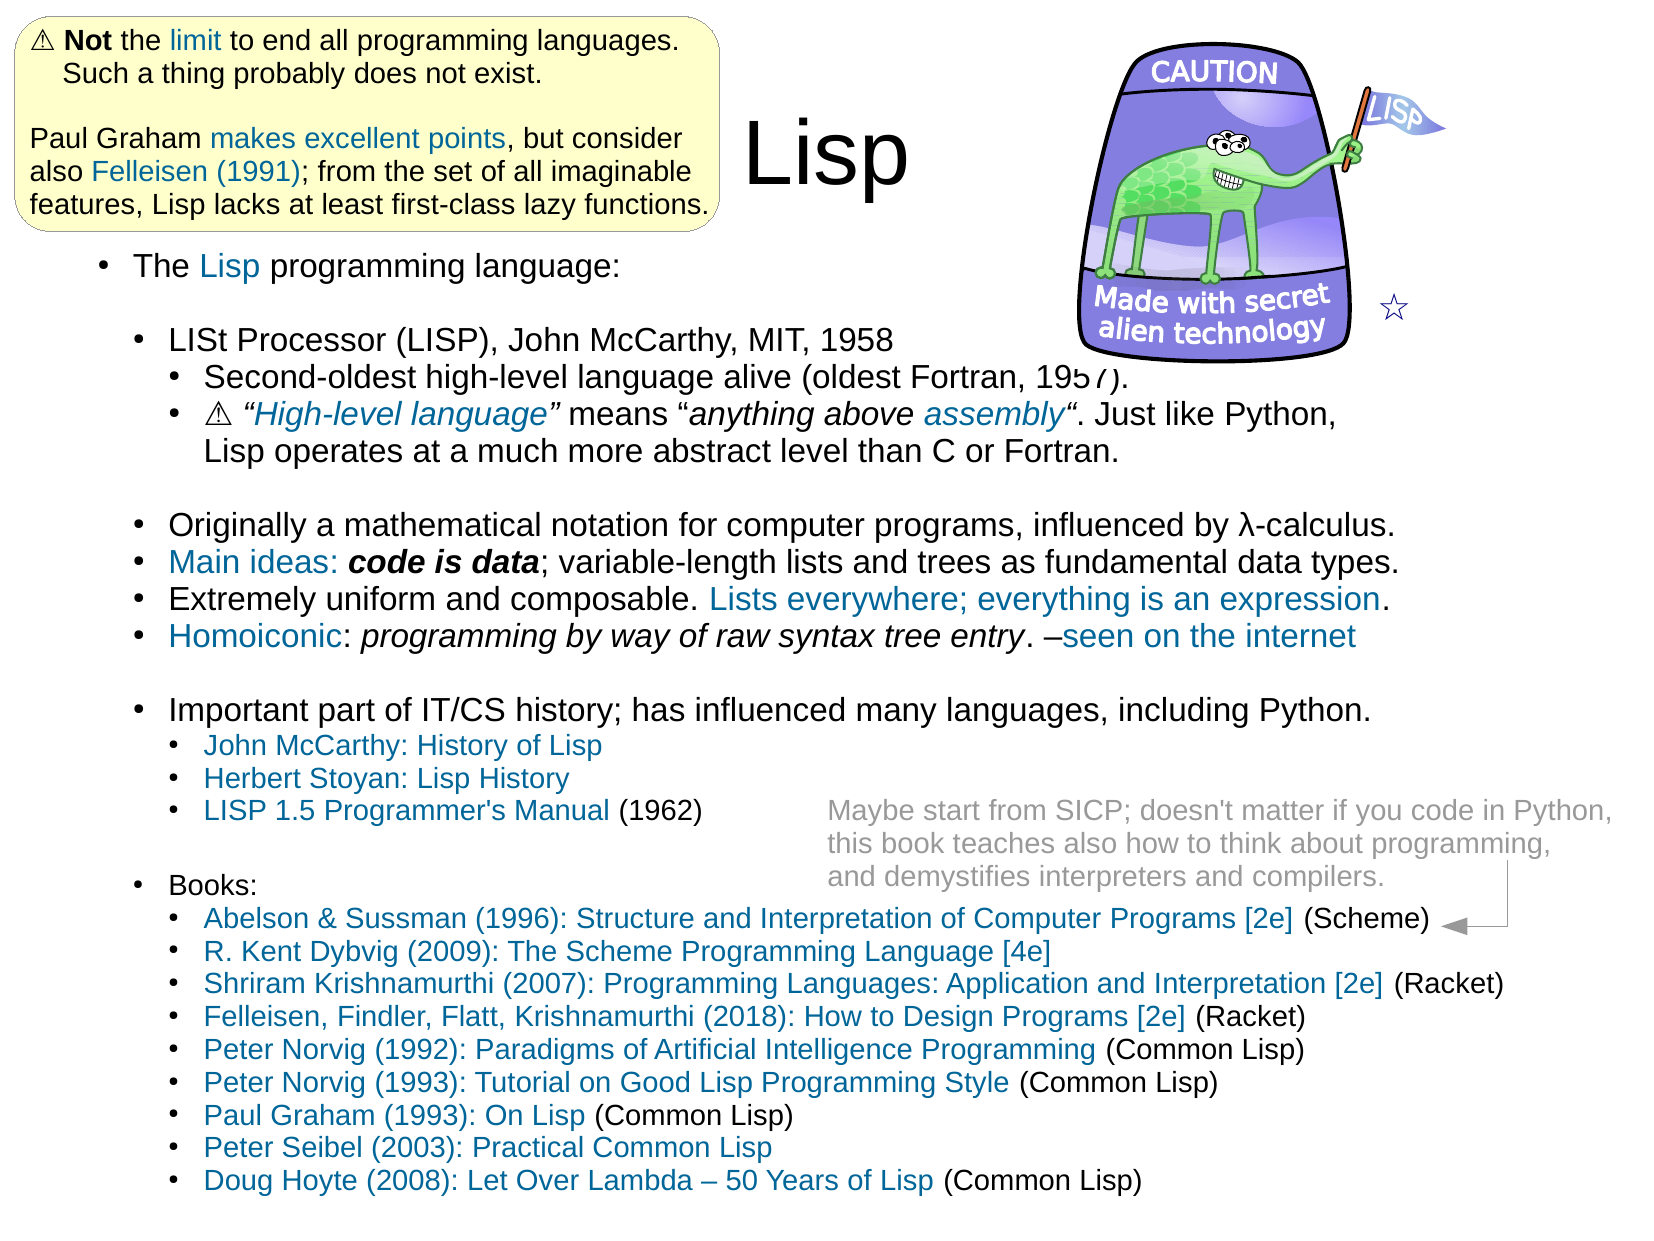

⚠ Not the limit to end all programming languages.
 Such a thing probably does not exist.
Paul Graham makes excellent points, but consider
also Felleisen (1991); from the set of all imaginable
features, Lisp lacks at least first-class lazy functions.
# Lisp
The Lisp programming language:
LISt Processor (LISP), John McCarthy, MIT, 1958
Second-oldest high-level language alive (oldest Fortran, 1957).
⚠ “High-level language” means “anything above assembly“. Just like Python,
Lisp operates at a much more abstract level than C or Fortran.
Originally a mathematical notation for computer programs, influenced by λ-calculus.
Main ideas: code is data; variable-length lists and trees as fundamental data types.
Extremely uniform and composable. Lists everywhere; everything is an expression.
Homoiconic: programming by way of raw syntax tree entry. –seen on the internet
Important part of IT/CS history; has influenced many languages, including Python.
John McCarthy: History of Lisp
Herbert Stoyan: Lisp History
LISP 1.5 Programmer's Manual (1962)
Books:
Abelson & Sussman (1996): Structure and Interpretation of Computer Programs [2e] (Scheme)
R. Kent Dybvig (2009): The Scheme Programming Language [4e]
Shriram Krishnamurthi (2007): Programming Languages: Application and Interpretation [2e] (Racket)
Felleisen, Findler, Flatt, Krishnamurthi (2018): How to Design Programs [2e] (Racket)
Peter Norvig (1992): Paradigms of Artificial Intelligence Programming (Common Lisp)
Peter Norvig (1993): Tutorial on Good Lisp Programming Style (Common Lisp)
Paul Graham (1993): On Lisp (Common Lisp)
Peter Seibel (2003): Practical Common Lisp
Doug Hoyte (2008): Let Over Lambda – 50 Years of Lisp (Common Lisp)
☆
Maybe start from SICP; doesn't matter if you code in Python,
this book teaches also how to think about programming,
and demystifies interpreters and compilers.